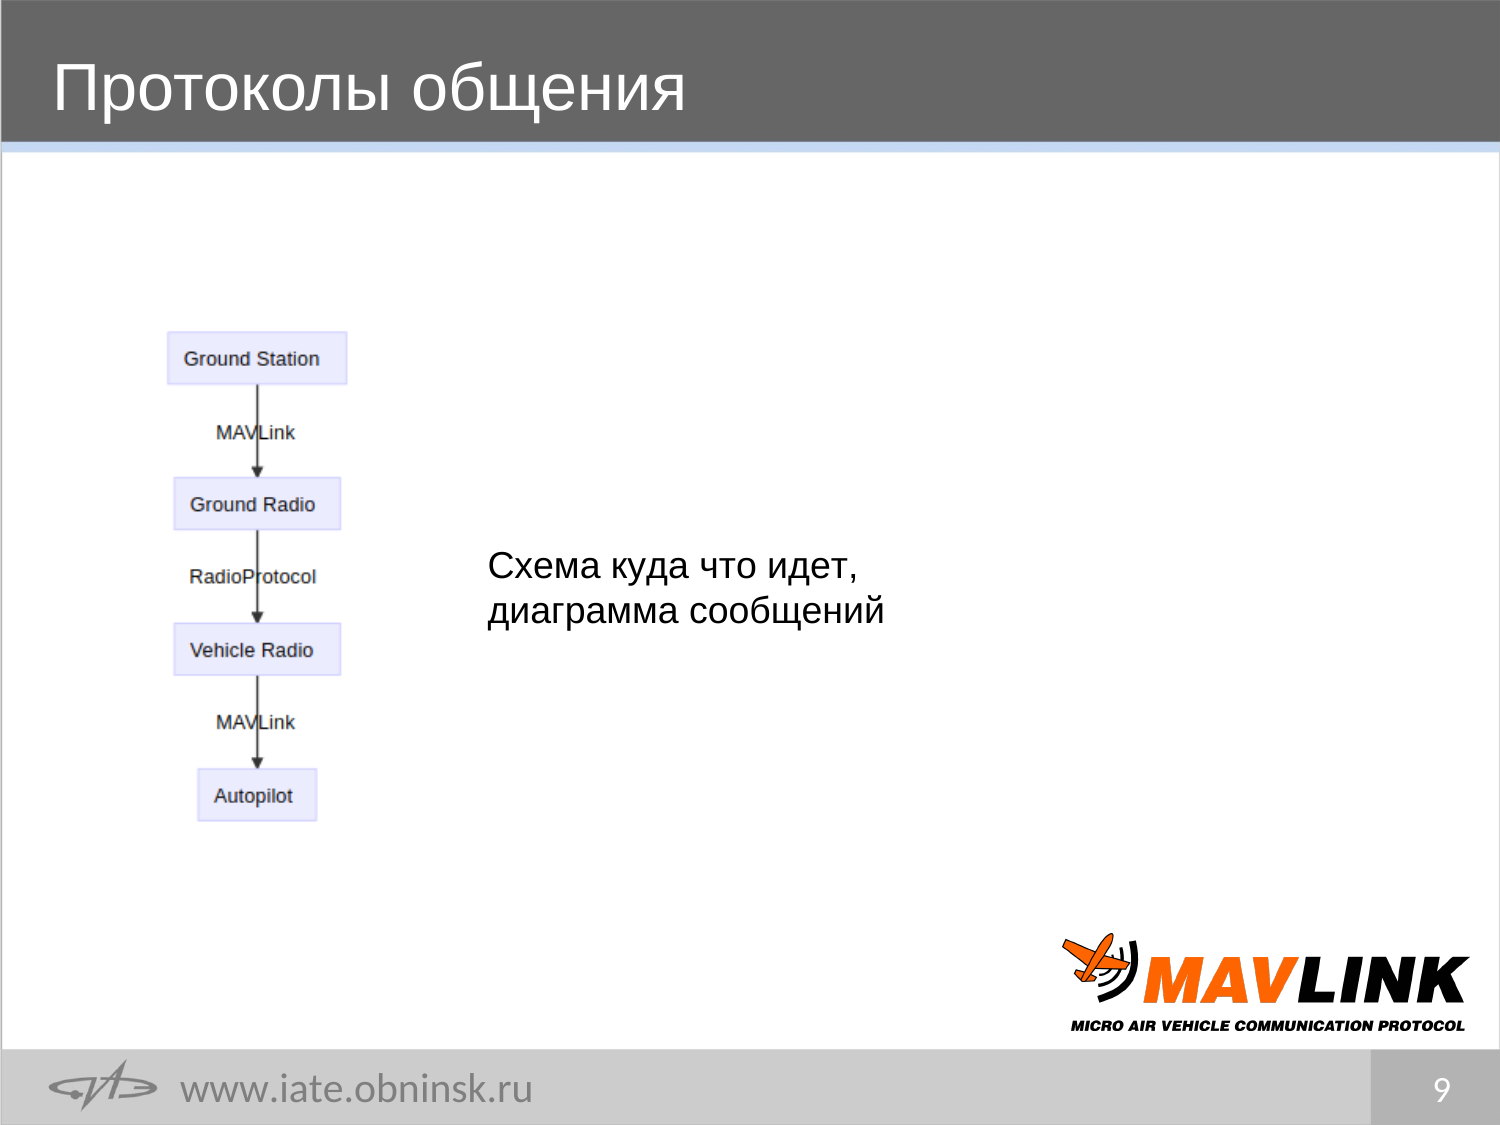

# Протоколы общения
Схема куда что идет, диаграмма сообщений
9